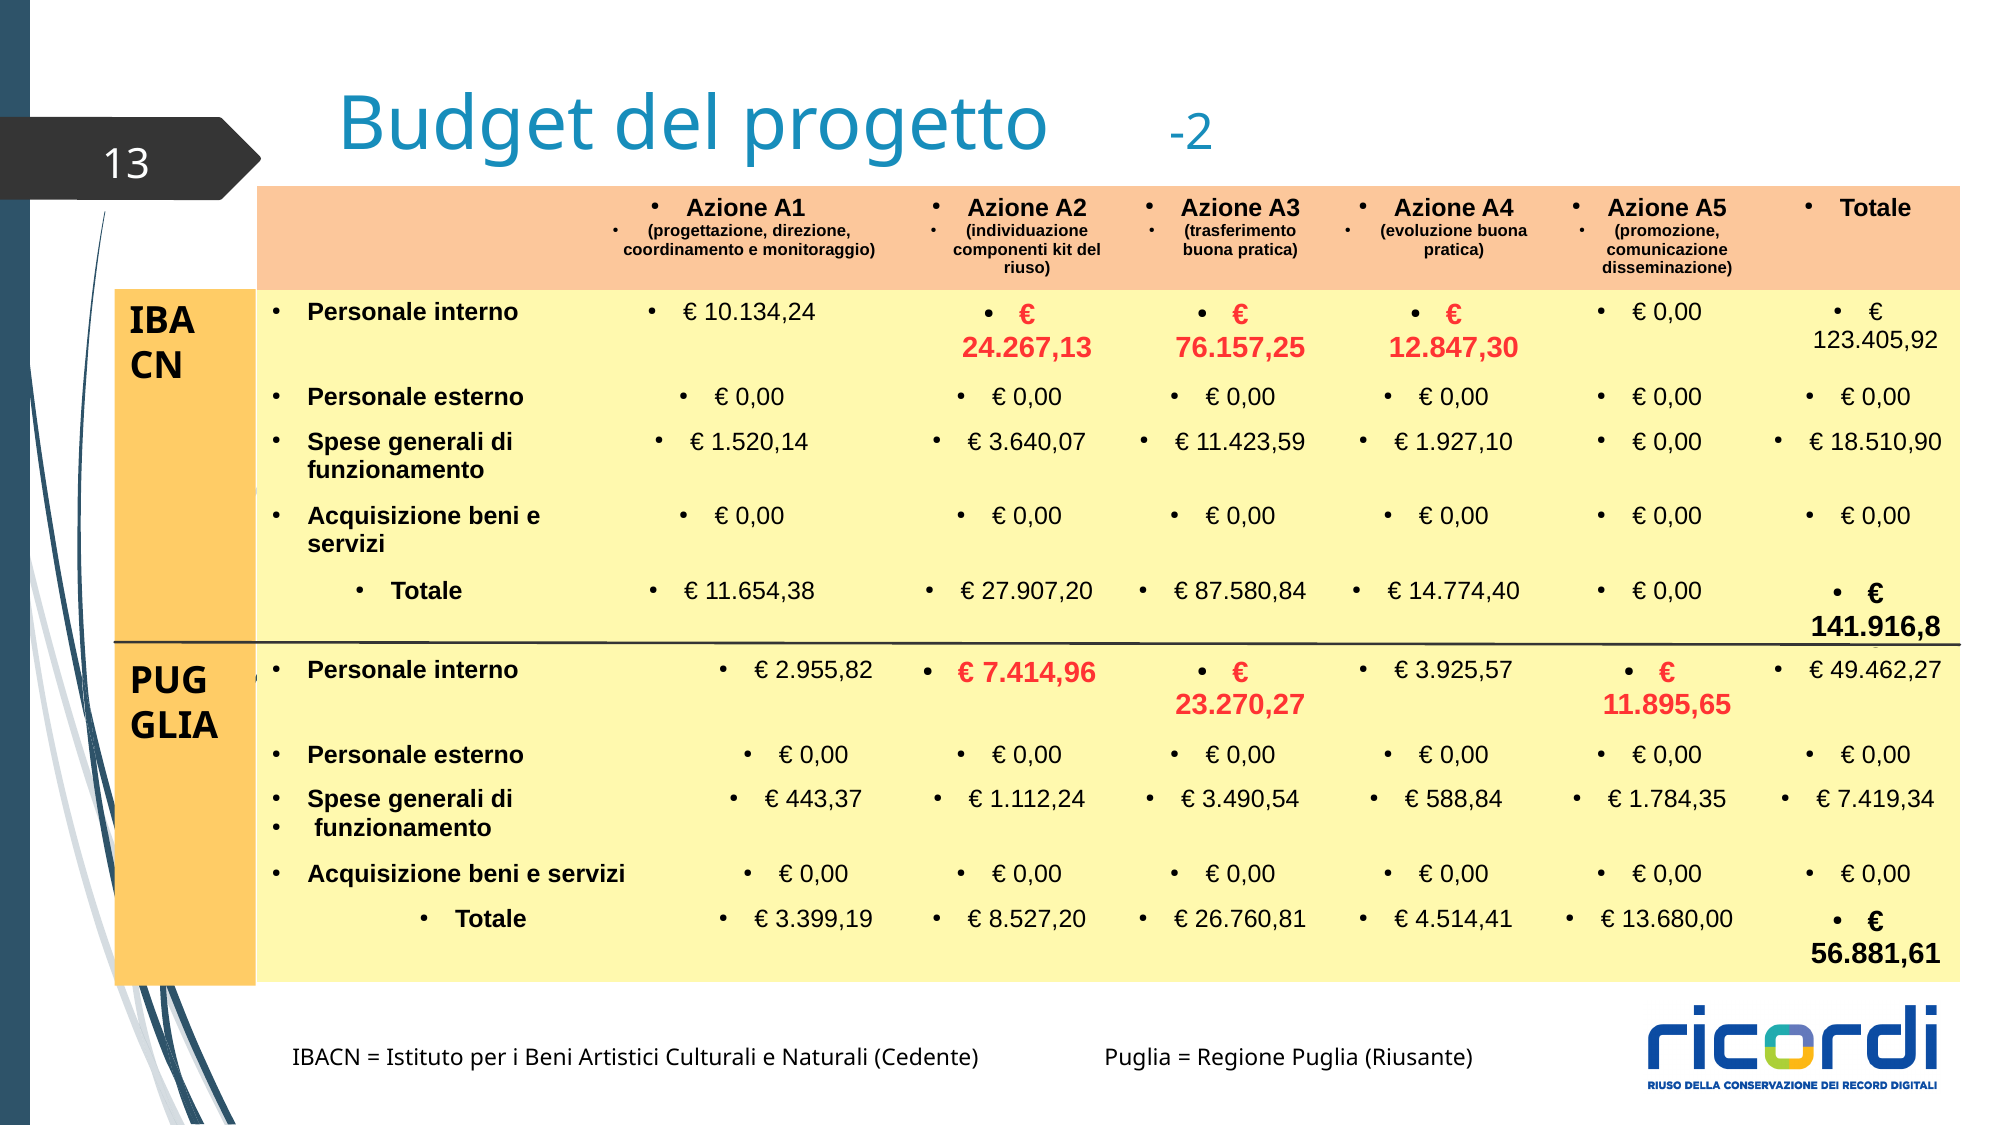

# Budget del progetto		 -2
| | Azione A1 (progettazione, direzione, coordinamento e monitoraggio) | Azione A2 (individuazione componenti kit del riuso) | Azione A3 (trasferimento buona pratica) | Azione A4 (evoluzione buona pratica) | Azione A5 (promozione, comunicazione disseminazione) | Totale |
| --- | --- | --- | --- | --- | --- | --- |
| Personale interno | € 10.134,24 | € 24.267,13 | € 76.157,25 | € 12.847,30 | € 0,00 | € 123.405,92 |
| Personale esterno | € 0,00 | € 0,00 | € 0,00 | € 0,00 | € 0,00 | € 0,00 |
| Spese generali di funzionamento | € 1.520,14 | € 3.640,07 | € 11.423,59 | € 1.927,10 | € 0,00 | € 18.510,90 |
| Acquisizione beni e servizi | € 0,00 | € 0,00 | € 0,00 | € 0,00 | € 0,00 | € 0,00 |
| Totale | € 11.654,38 | € 27.907,20 | € 87.580,84 | € 14.774,40 | € 0,00 | € 141.916,82 |
IBA
CN
PUG
GLIA
| Personale interno | € 2.955,82 | € 7.414,96 | € 23.270,27 | € 3.925,57 | € 11.895,65 | € 49.462,27 |
| --- | --- | --- | --- | --- | --- | --- |
| Personale esterno | € 0,00 | € 0,00 | € 0,00 | € 0,00 | € 0,00 | € 0,00 |
| Spese generali di funzionamento | € 443,37 | € 1.112,24 | € 3.490,54 | € 588,84 | € 1.784,35 | € 7.419,34 |
| Acquisizione beni e servizi | € 0,00 | € 0,00 | € 0,00 | € 0,00 | € 0,00 | € 0,00 |
| Totale | € 3.399,19 | € 8.527,20 | € 26.760,81 | € 4.514,41 | € 13.680,00 | € 56.881,61 |
IBACN = Istituto per i Beni Artistici Culturali e Naturali (Cedente)		Puglia = Regione Puglia (Riusante)